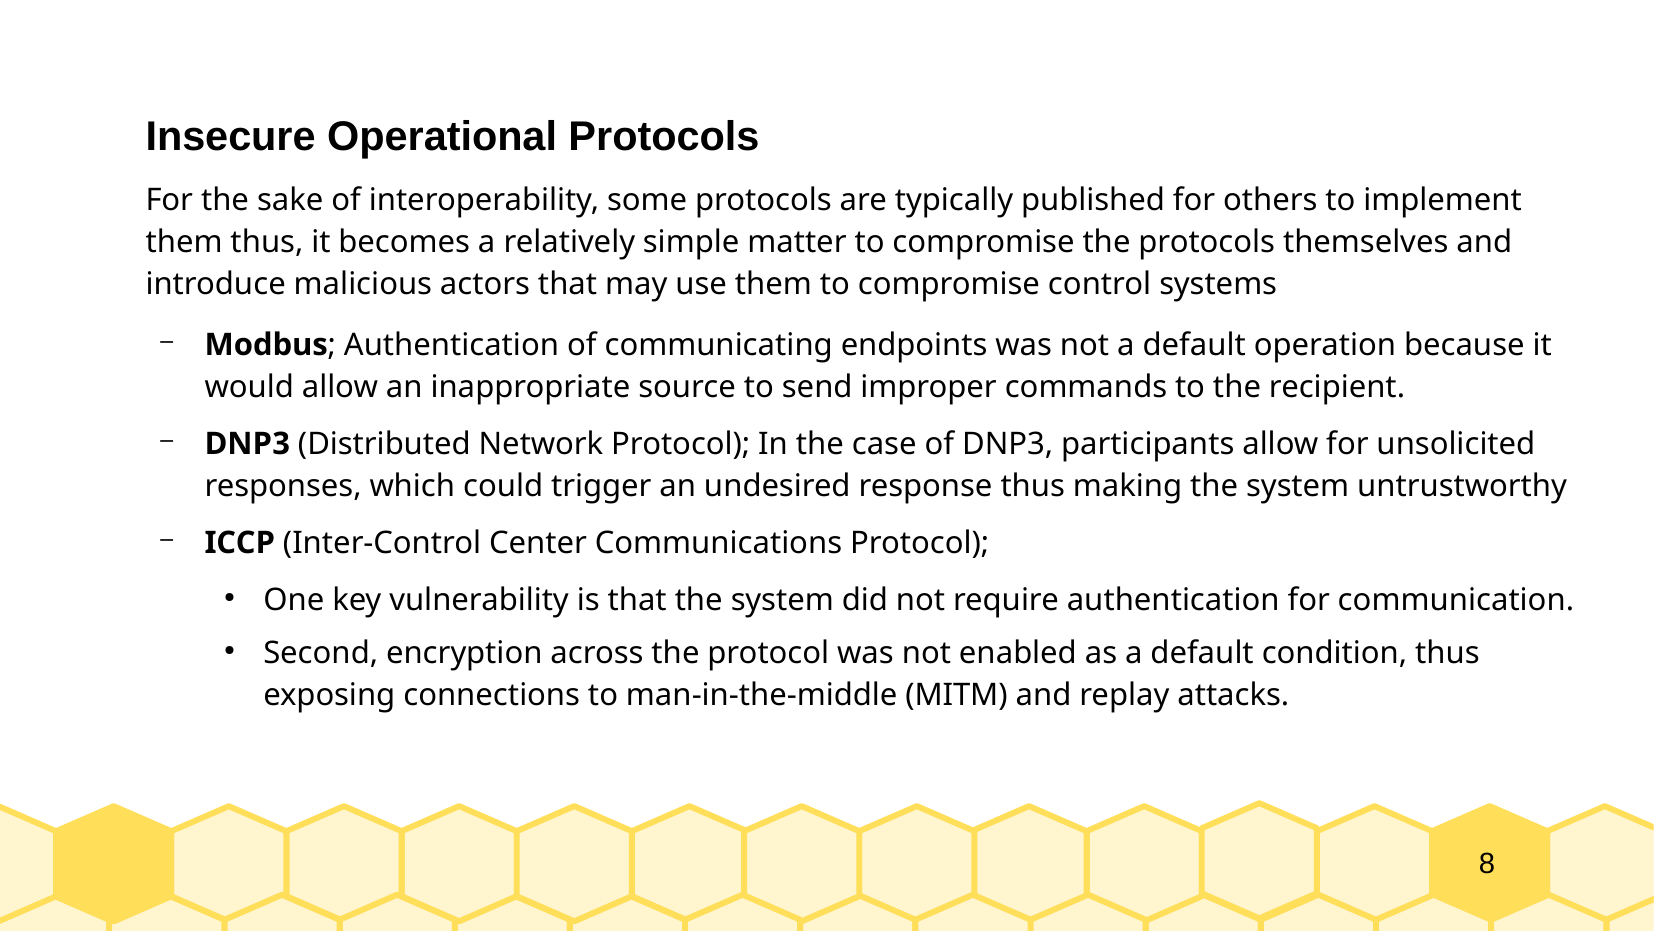

# Insecure Operational Protocols
For the sake of interoperability, some protocols are typically published for others to implement them thus, it becomes a relatively simple matter to compromise the protocols themselves and introduce malicious actors that may use them to compromise control systems
Modbus; Authentication of communicating endpoints was not a default operation because it would allow an inappropriate source to send improper commands to the recipient.
DNP3 (Distributed Network Protocol); In the case of DNP3, participants allow for unsolicited responses, which could trigger an undesired response thus making the system untrustworthy
ICCP (Inter-Control Center Communications Protocol);
One key vulnerability is that the system did not require authentication for communication.
Second, encryption across the protocol was not enabled as a default condition, thus exposing connections to man-in-the-middle (MITM) and replay attacks.